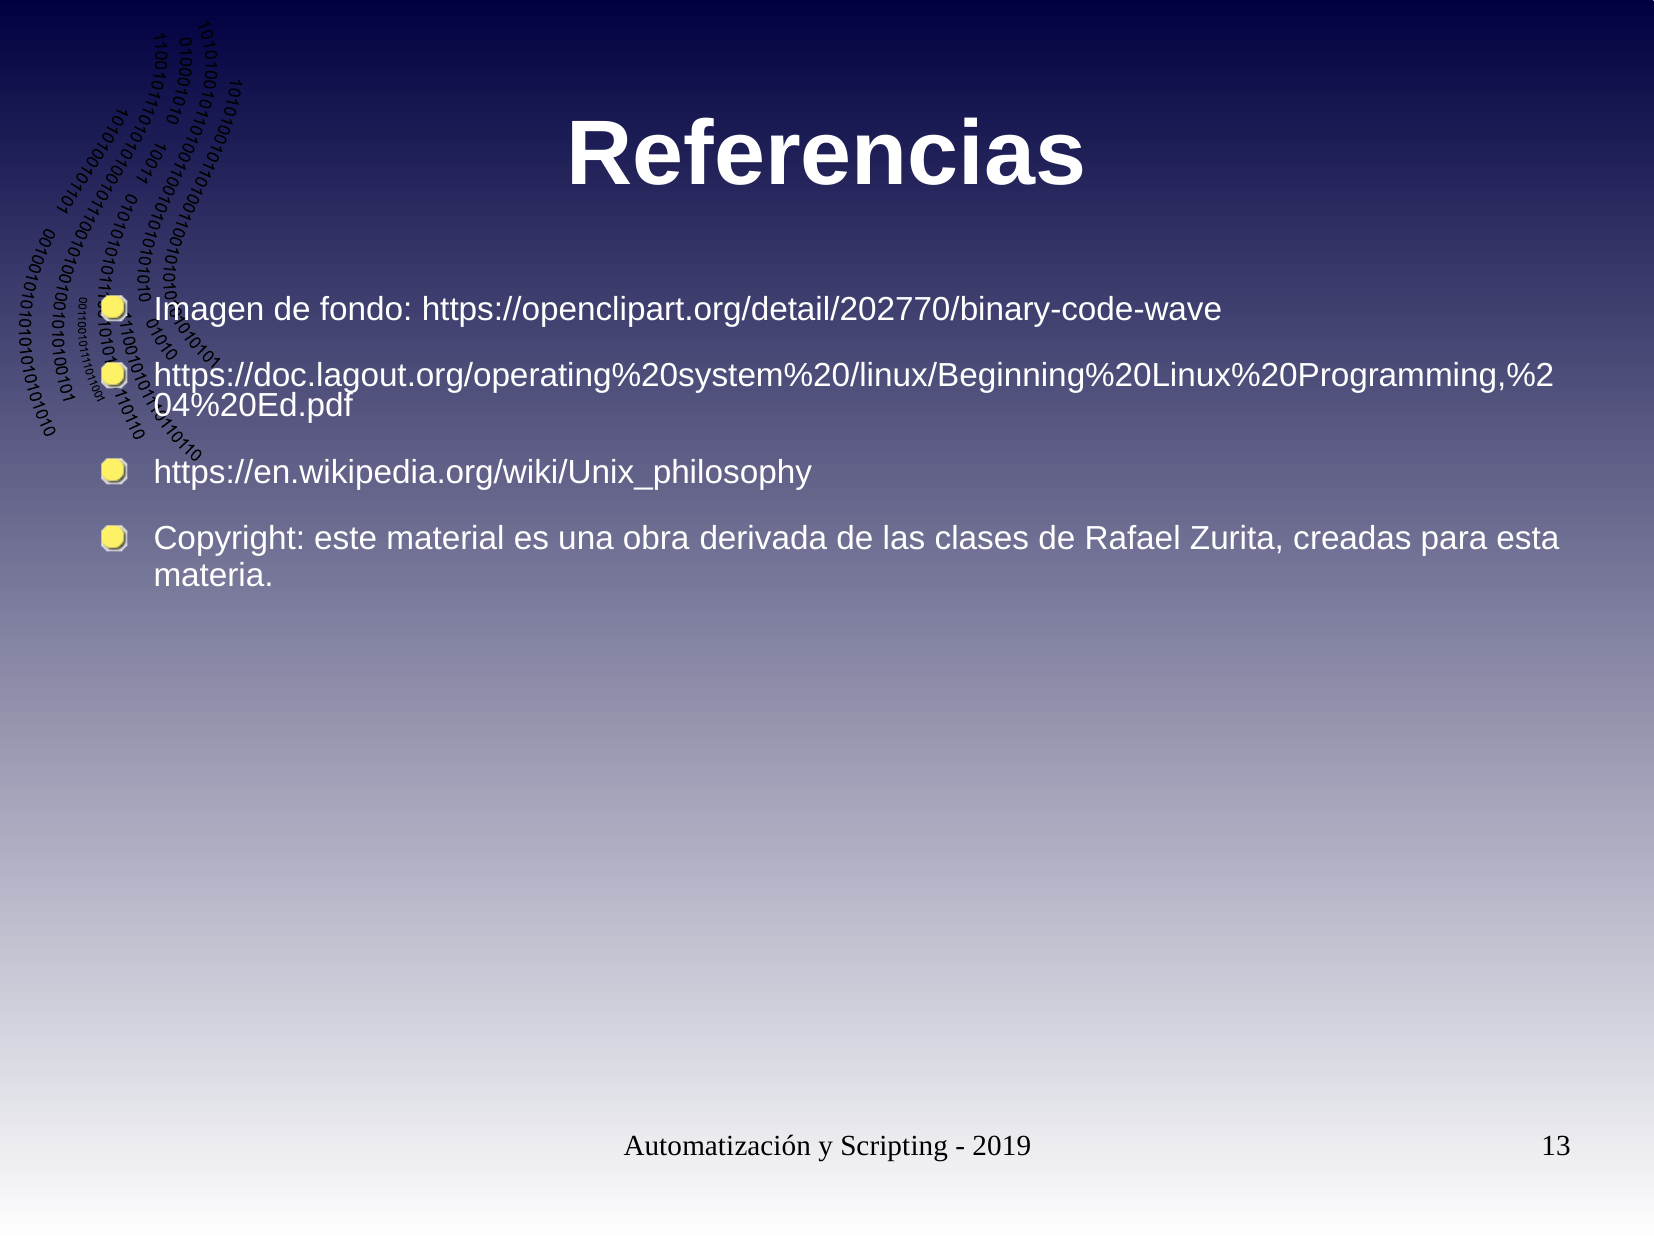

# Referencias
Imagen de fondo: https://openclipart.org/detail/202770/binary-code-wave
https://doc.lagout.org/operating%20system%20/linux/Beginning%20Linux%20Programming,%204%20Ed.pdf
https://en.wikipedia.org/wiki/Unix_philosophy
Copyright: este material es una obra derivada de las clases de Rafael Zurita, creadas para esta materia.
Automatización y Scripting - 2019
13